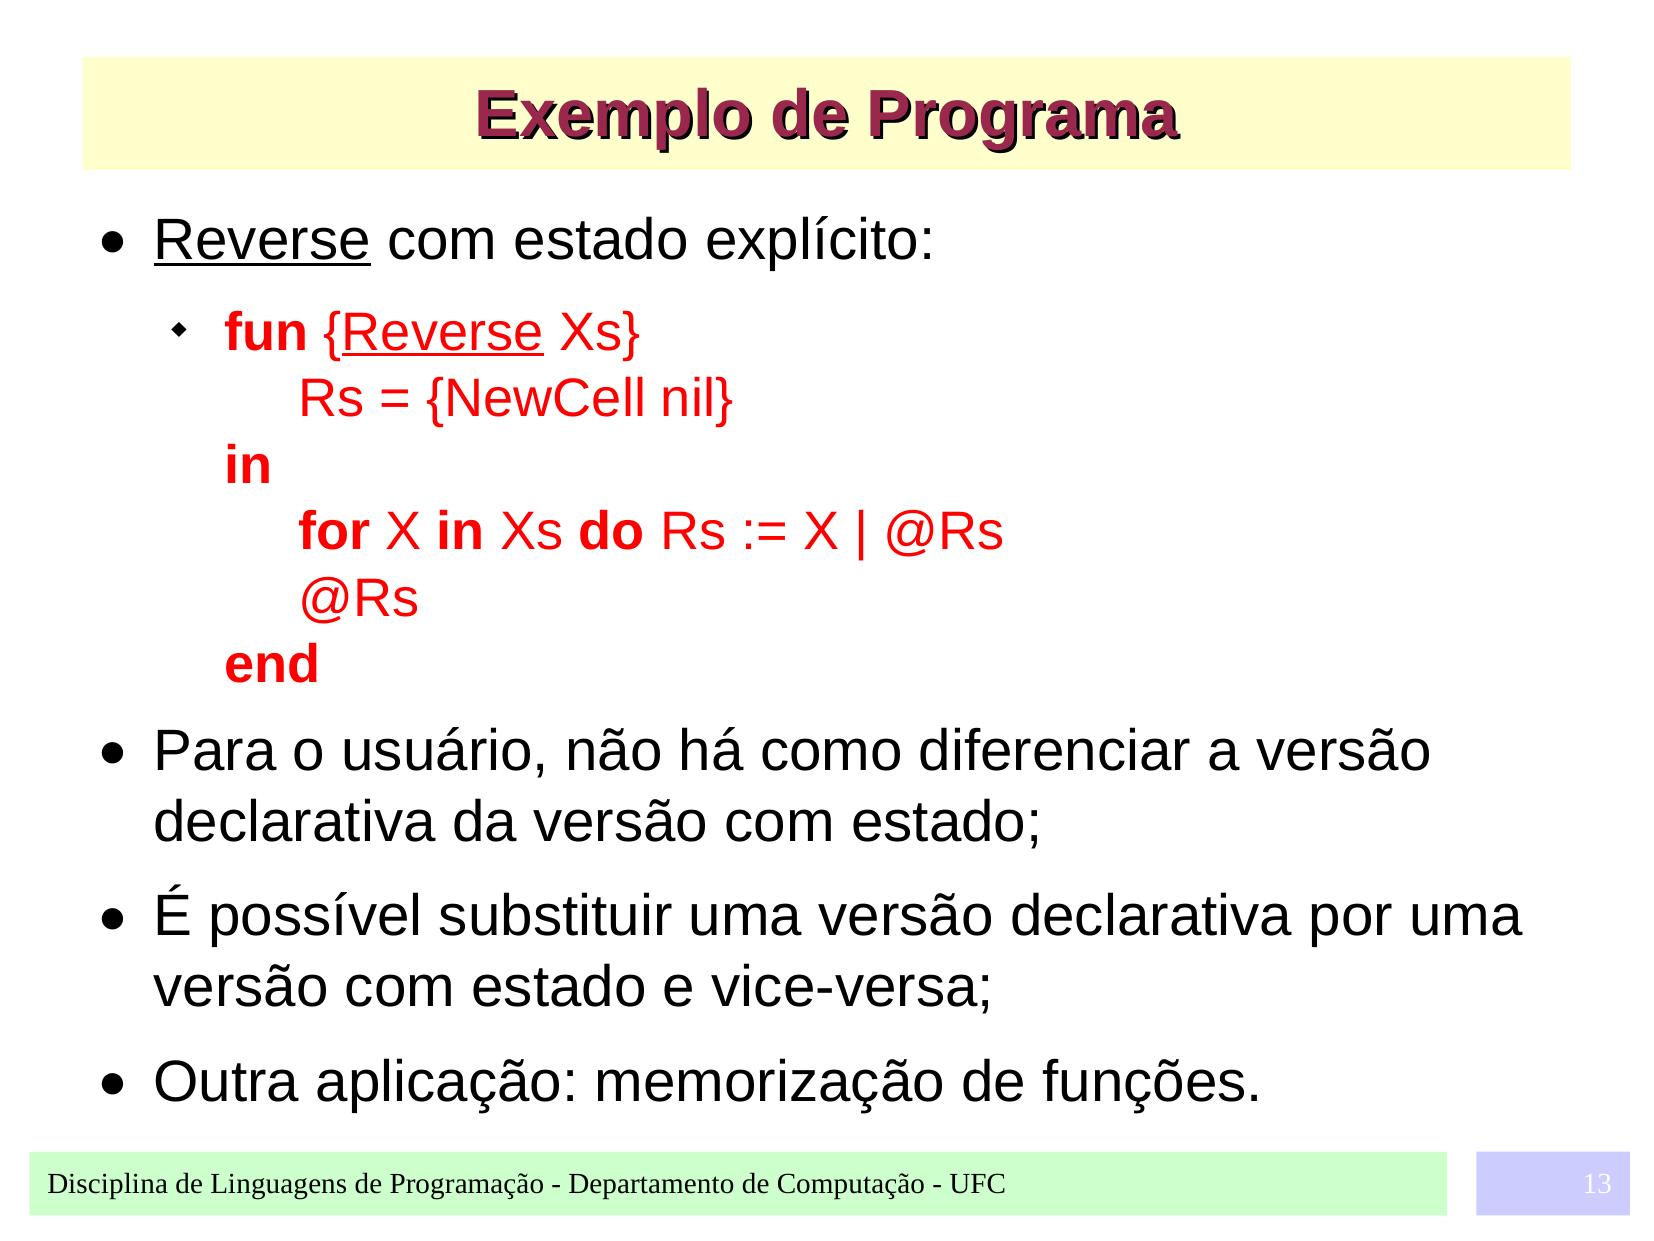

# Exemplo de Programa
Reverse com estado explícito:
fun {Reverse Xs}
	Rs = {NewCell nil}
in
	for X in Xs do Rs := X | @Rs
	@Rs
end
Para o usuário, não há como diferenciar a versão declarativa da versão com estado;
É possível substituir uma versão declarativa por uma versão com estado e vice-versa;
Outra aplicação: memorização de funções.
Disciplina de Linguagens de Programação - Departamento de Computação - UFC
13